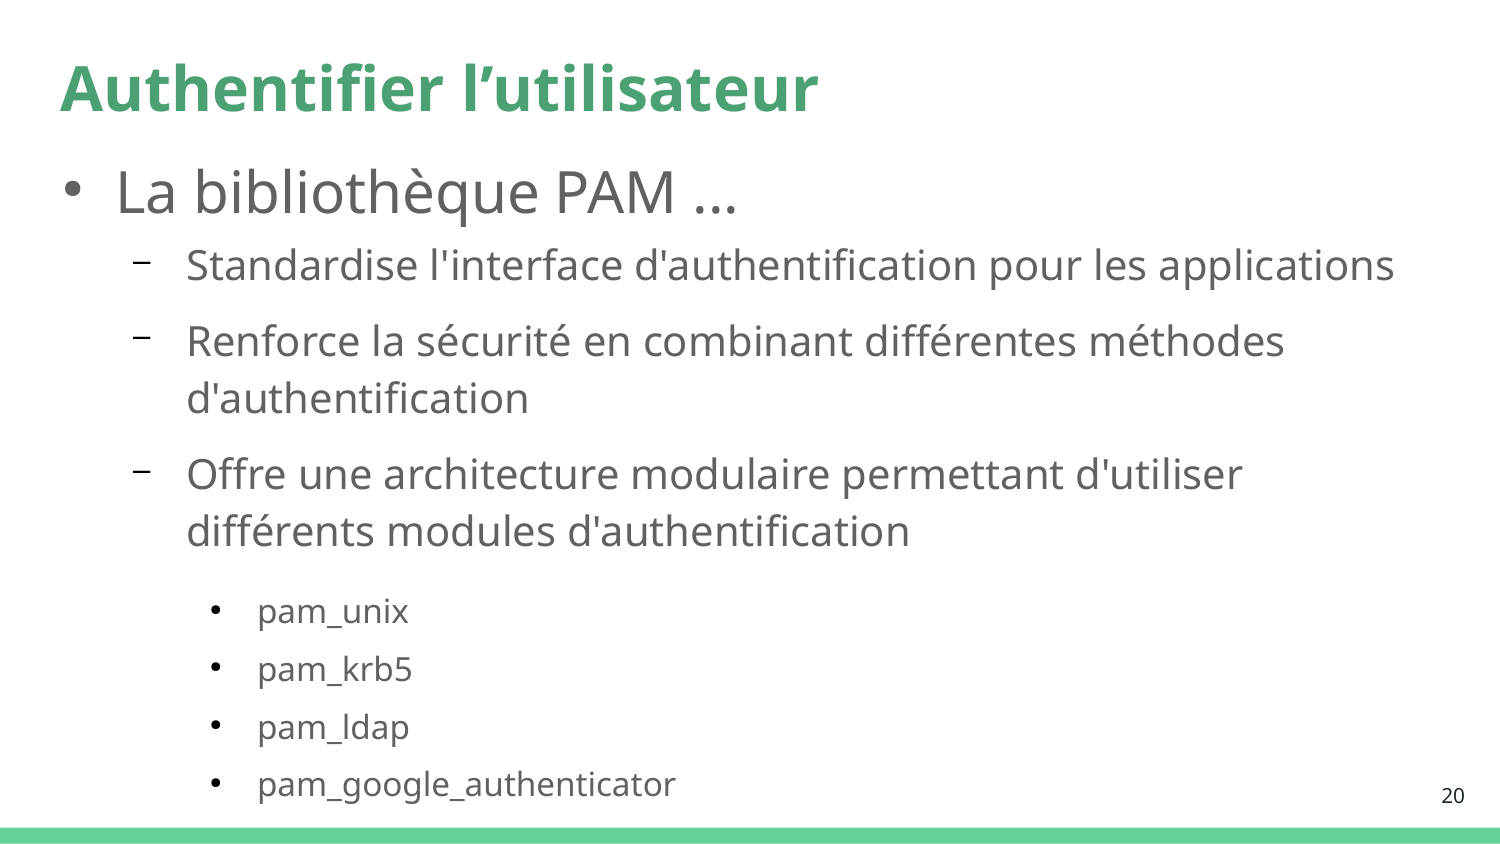

# Authentifier l’utilisateur
La bibliothèque PAM ...
Standardise l'interface d'authentification pour les applications
Renforce la sécurité en combinant différentes méthodes d'authentification
Offre une architecture modulaire permettant d'utiliser différents modules d'authentification
pam_unix
pam_krb5
pam_ldap
pam_google_authenticator